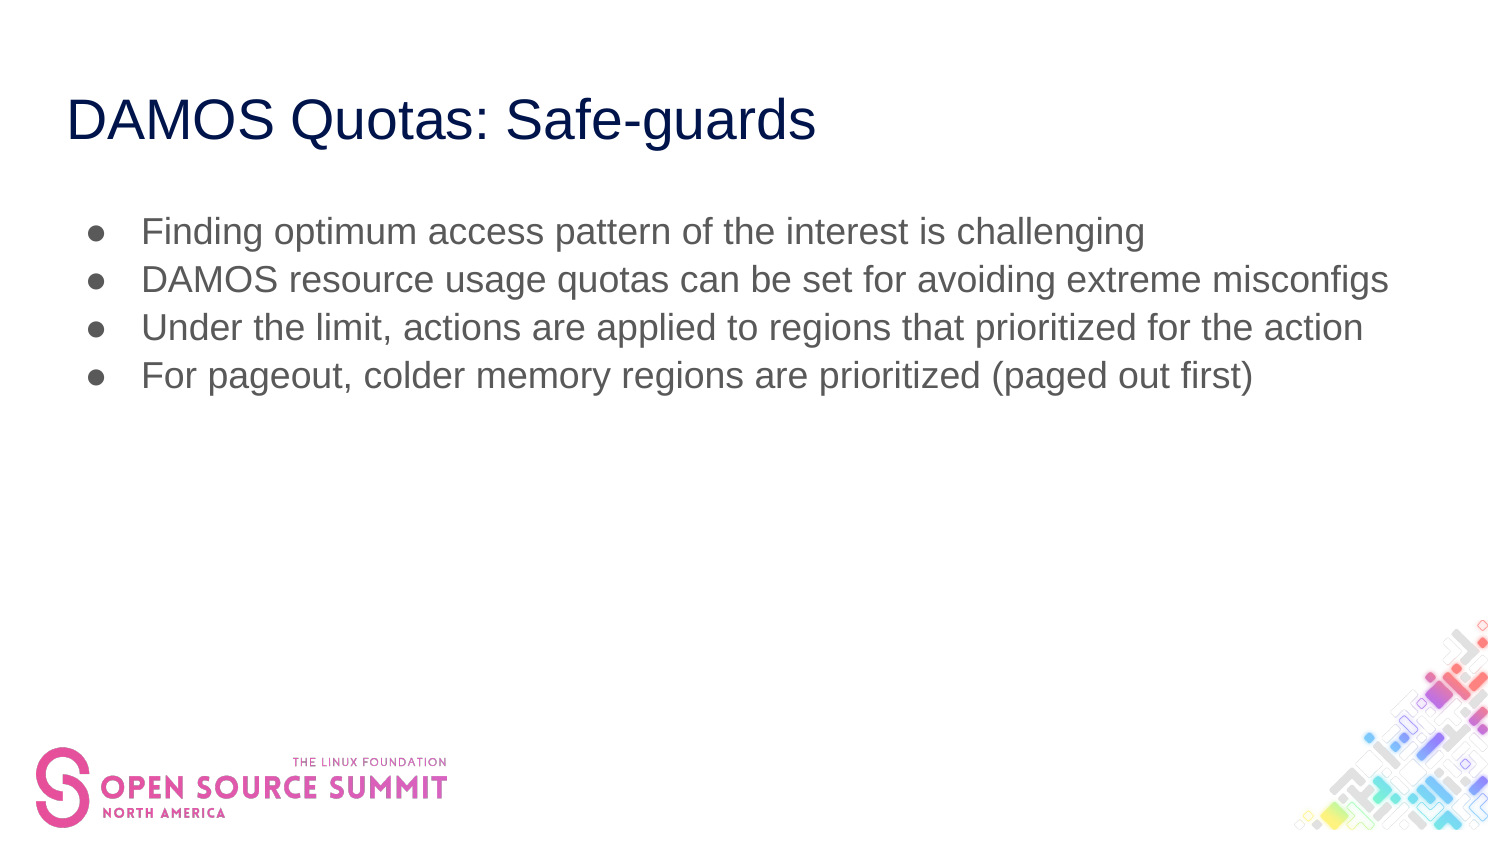

# DAMOS Quotas: Safe-guards
Finding optimum access pattern of the interest is challenging
DAMOS resource usage quotas can be set for avoiding extreme misconfigs
Under the limit, actions are applied to regions that prioritized for the action
For pageout, colder memory regions are prioritized (paged out first)